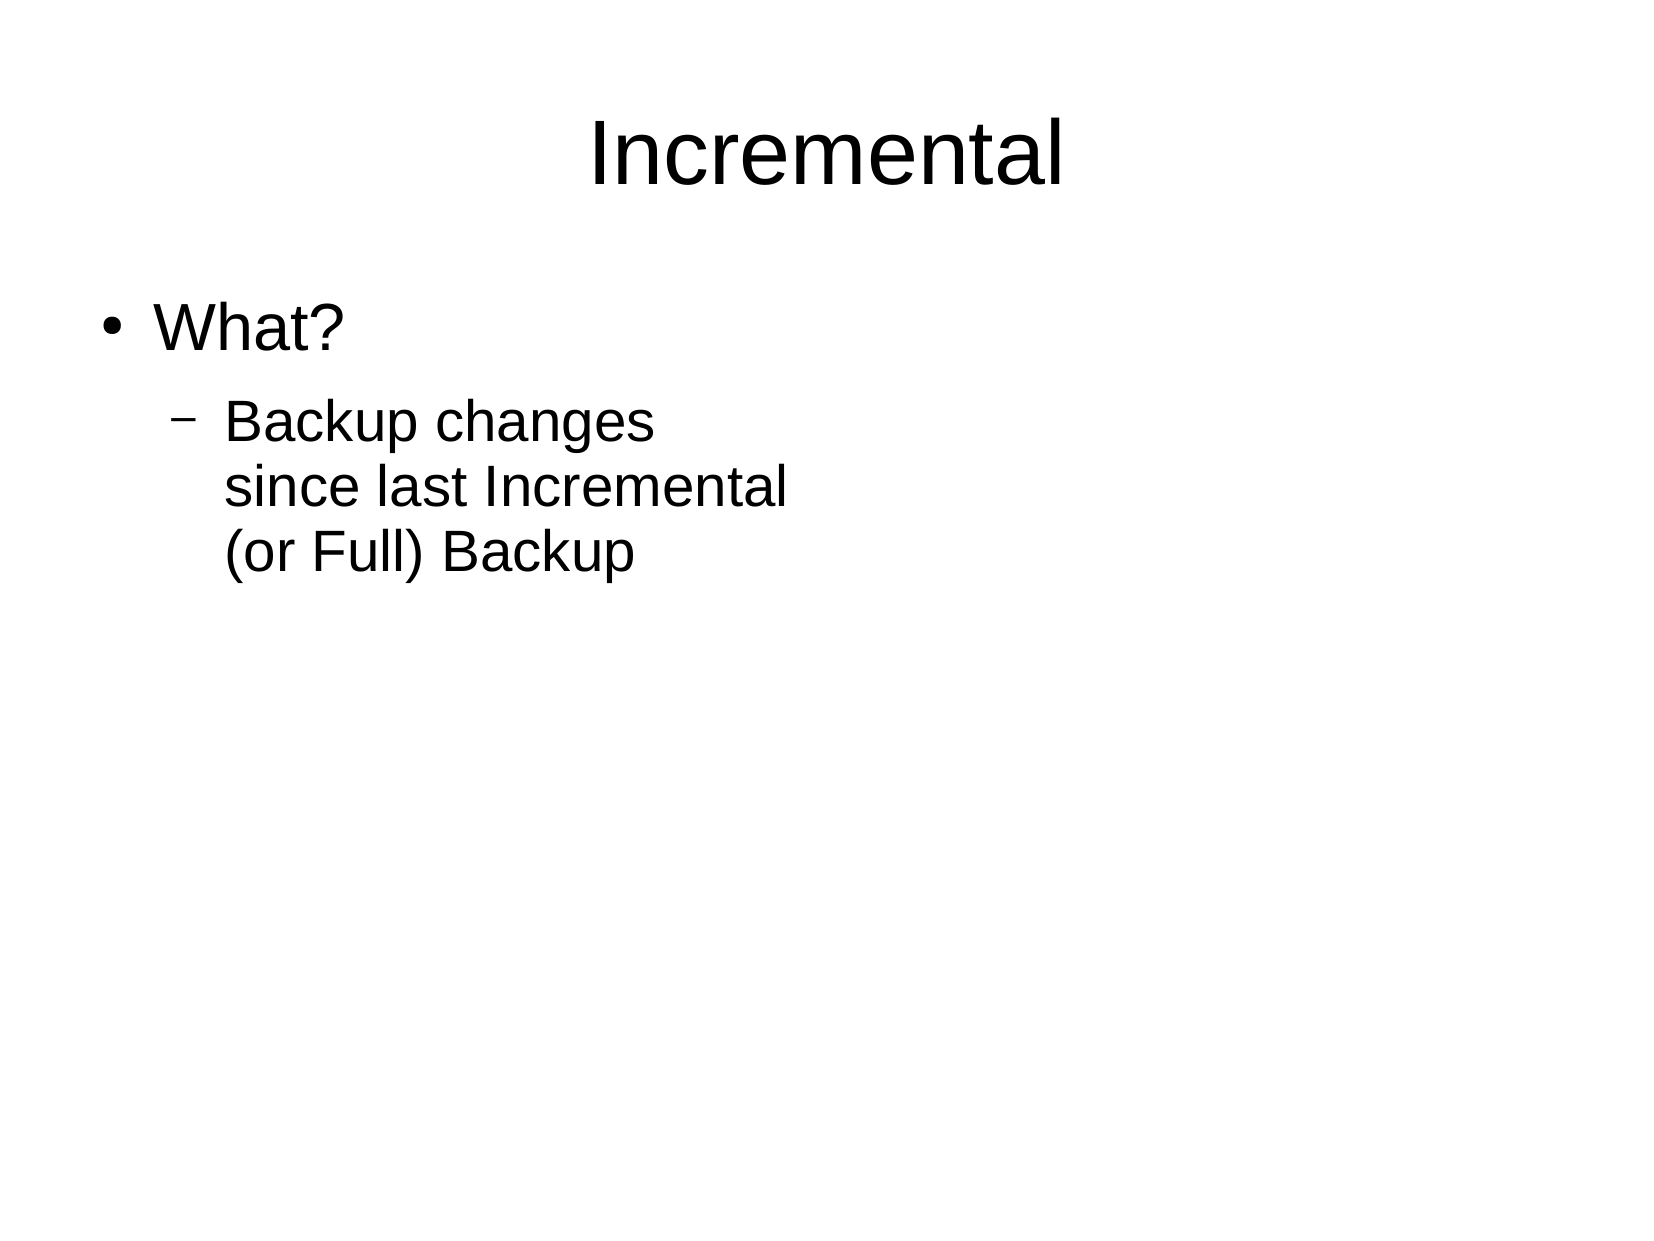

# Incremental
What?
Backup changes since last Incremental
(or Full) Backup